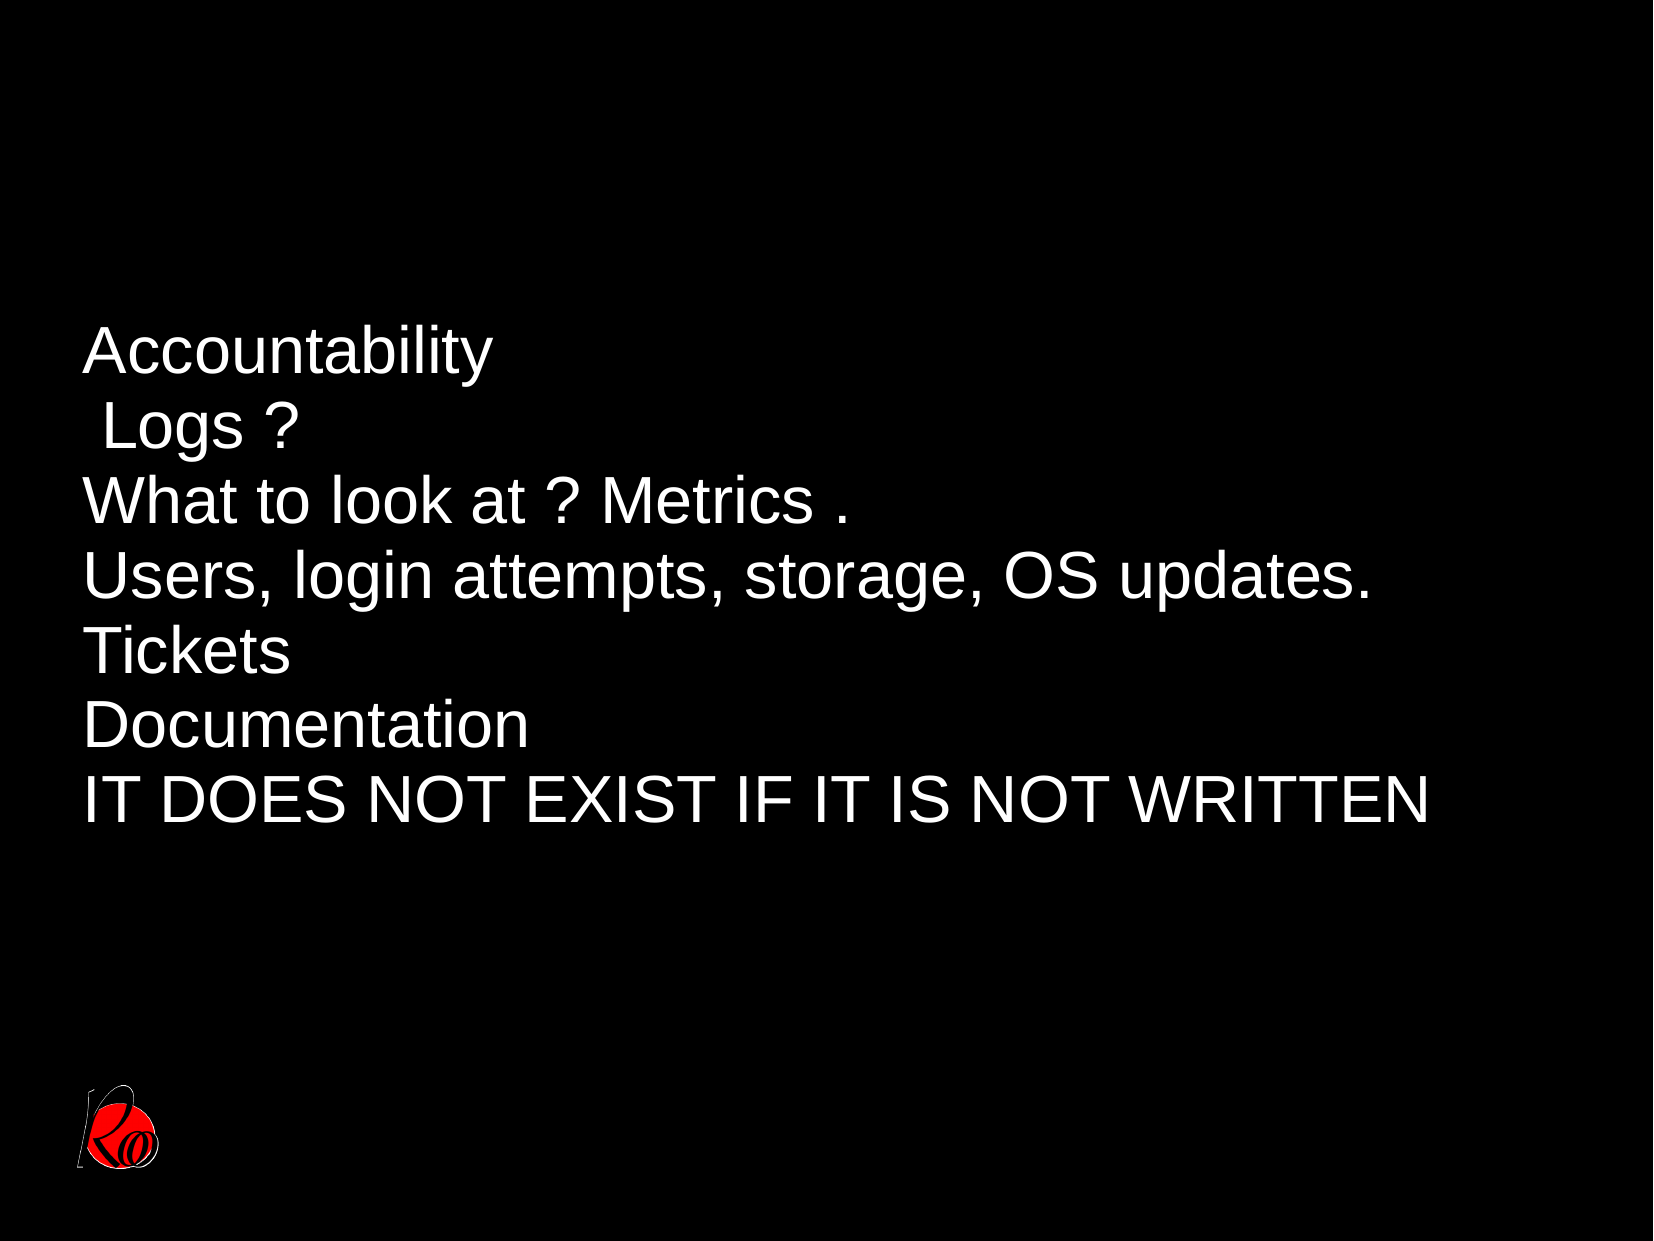

# Accountability
 Logs ?
What to look at ? Metrics .
Users, login attempts, storage, OS updates.
Tickets
Documentation
IT DOES NOT EXIST IF IT IS NOT WRITTEN